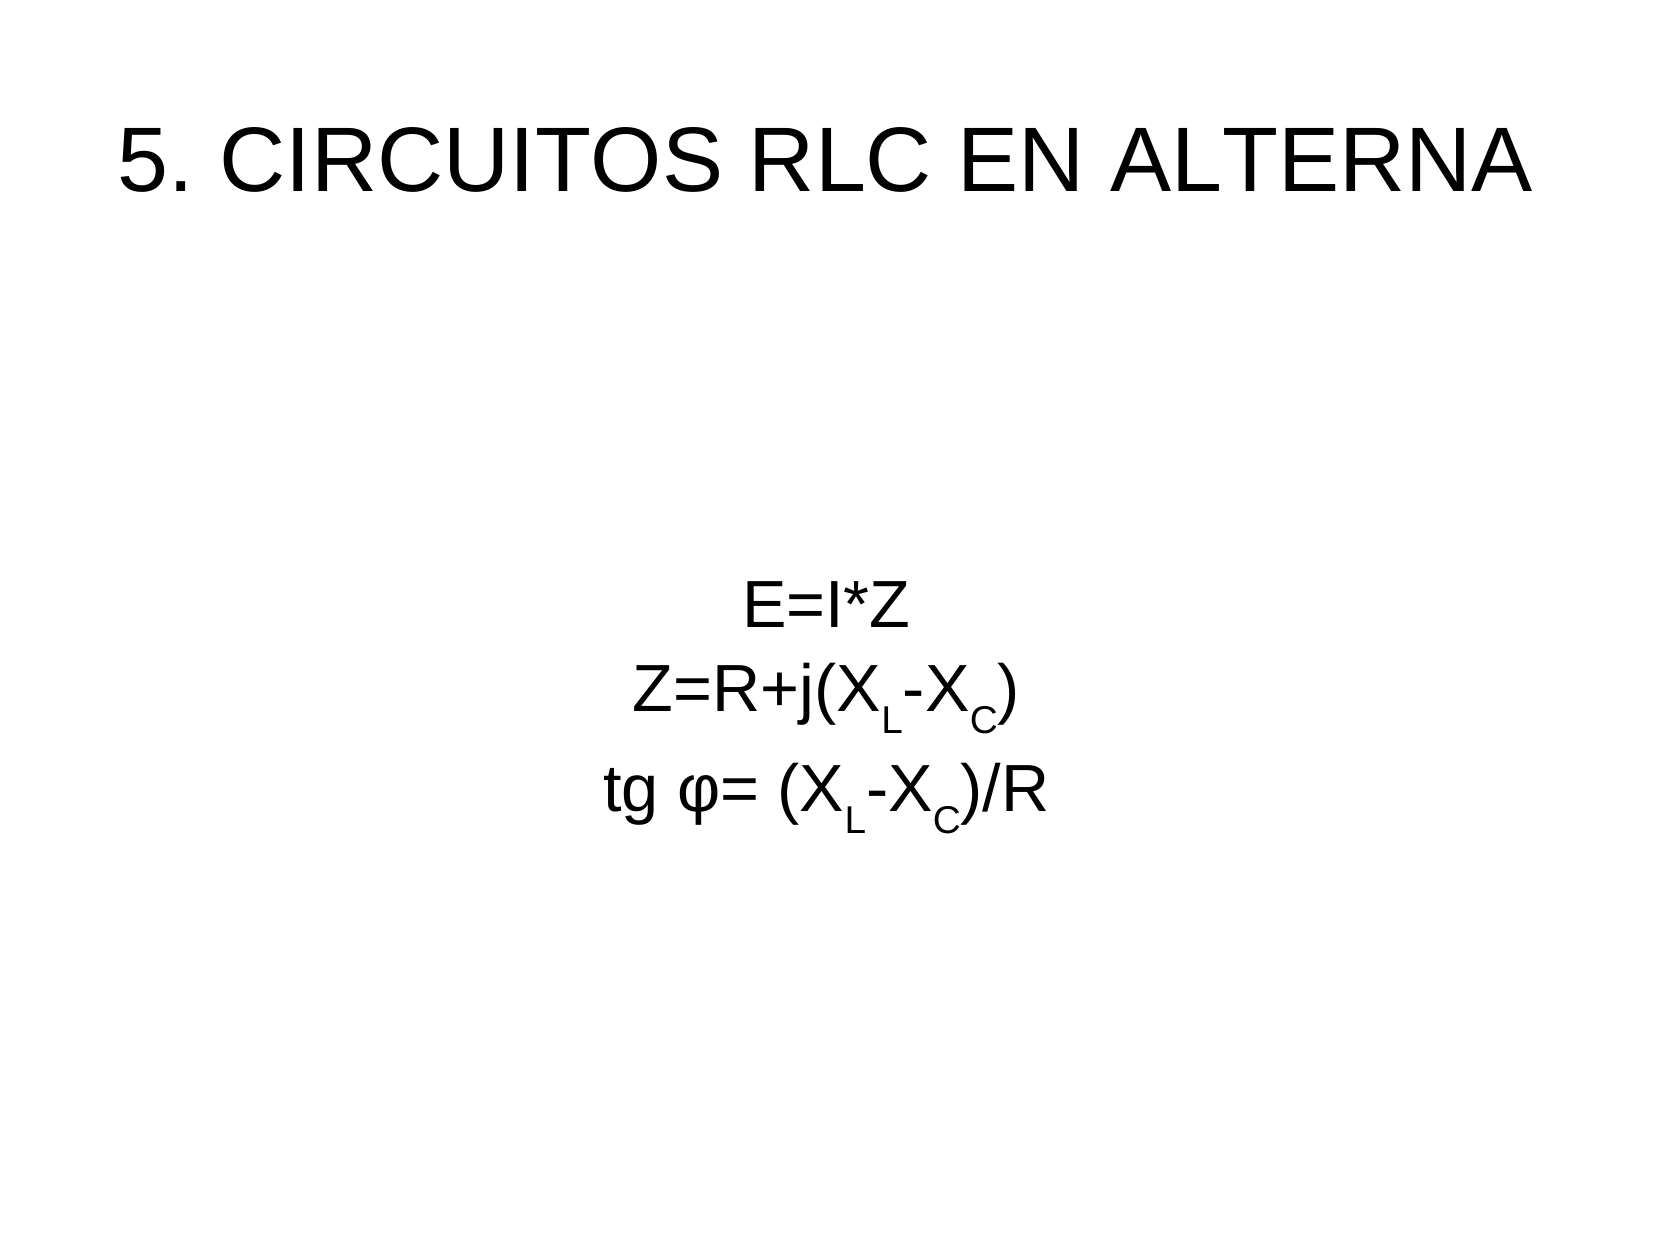

# 5. CIRCUITOS RLC EN ALTERNA
E=I*Z
Z=R+j(XL-XC)
tg φ= (XL-XC)/R